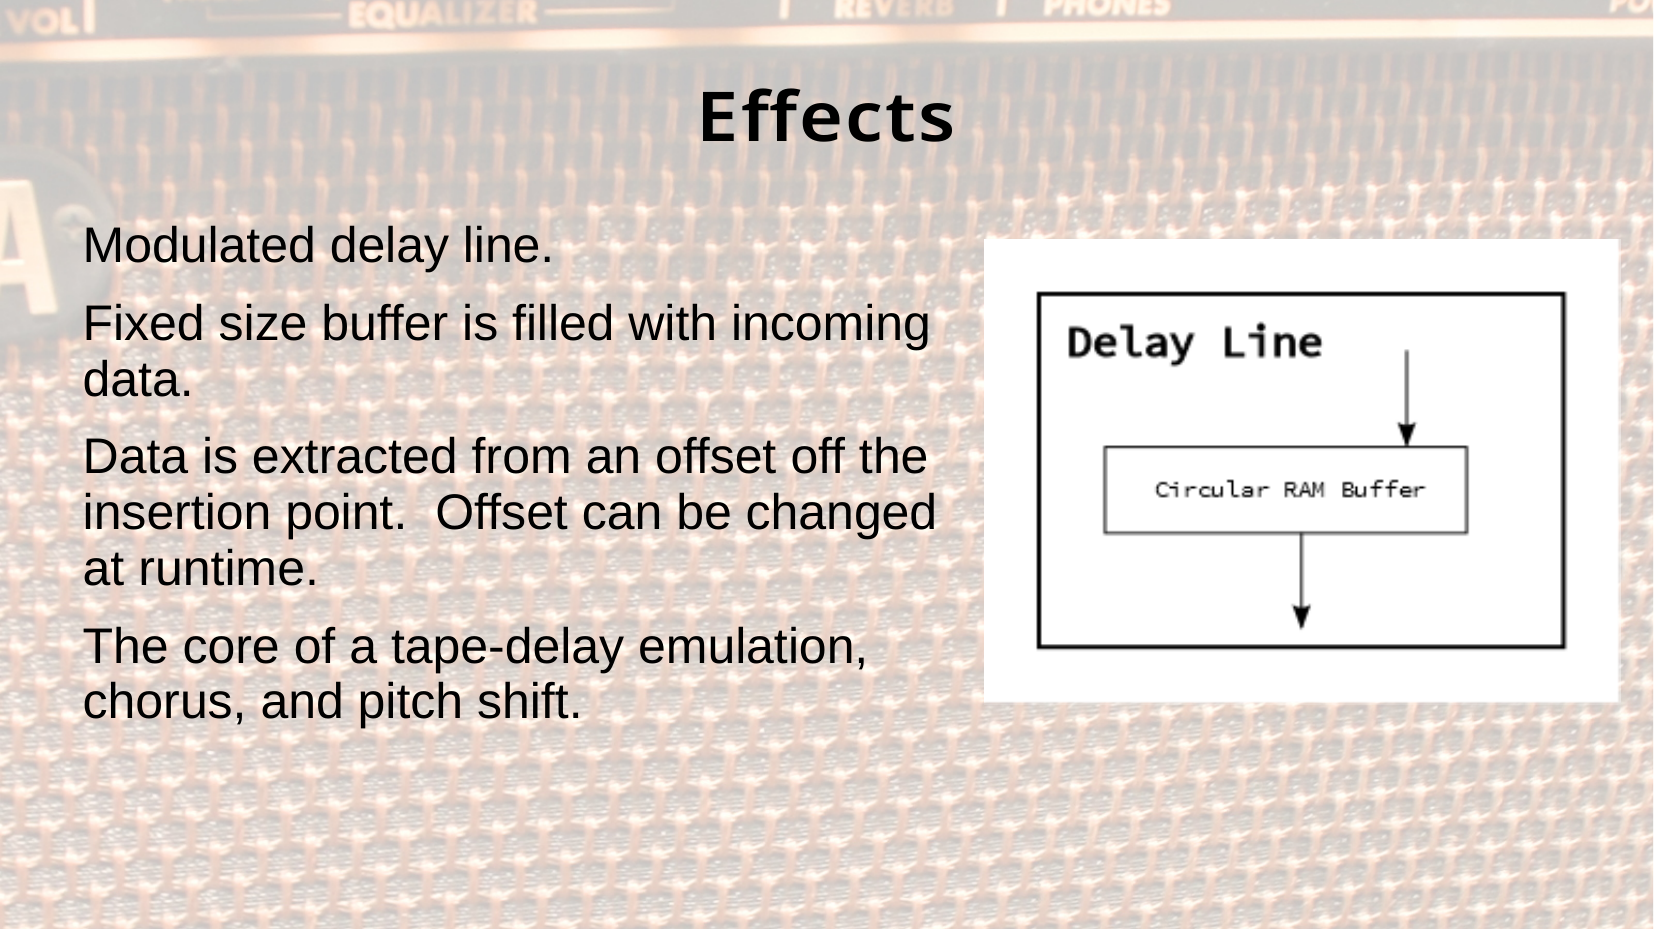

# Effects
Modulated delay line.
Fixed size buffer is filled with incoming data.
Data is extracted from an offset off the insertion point. Offset can be changed at runtime.
The core of a tape-delay emulation, chorus, and pitch shift.